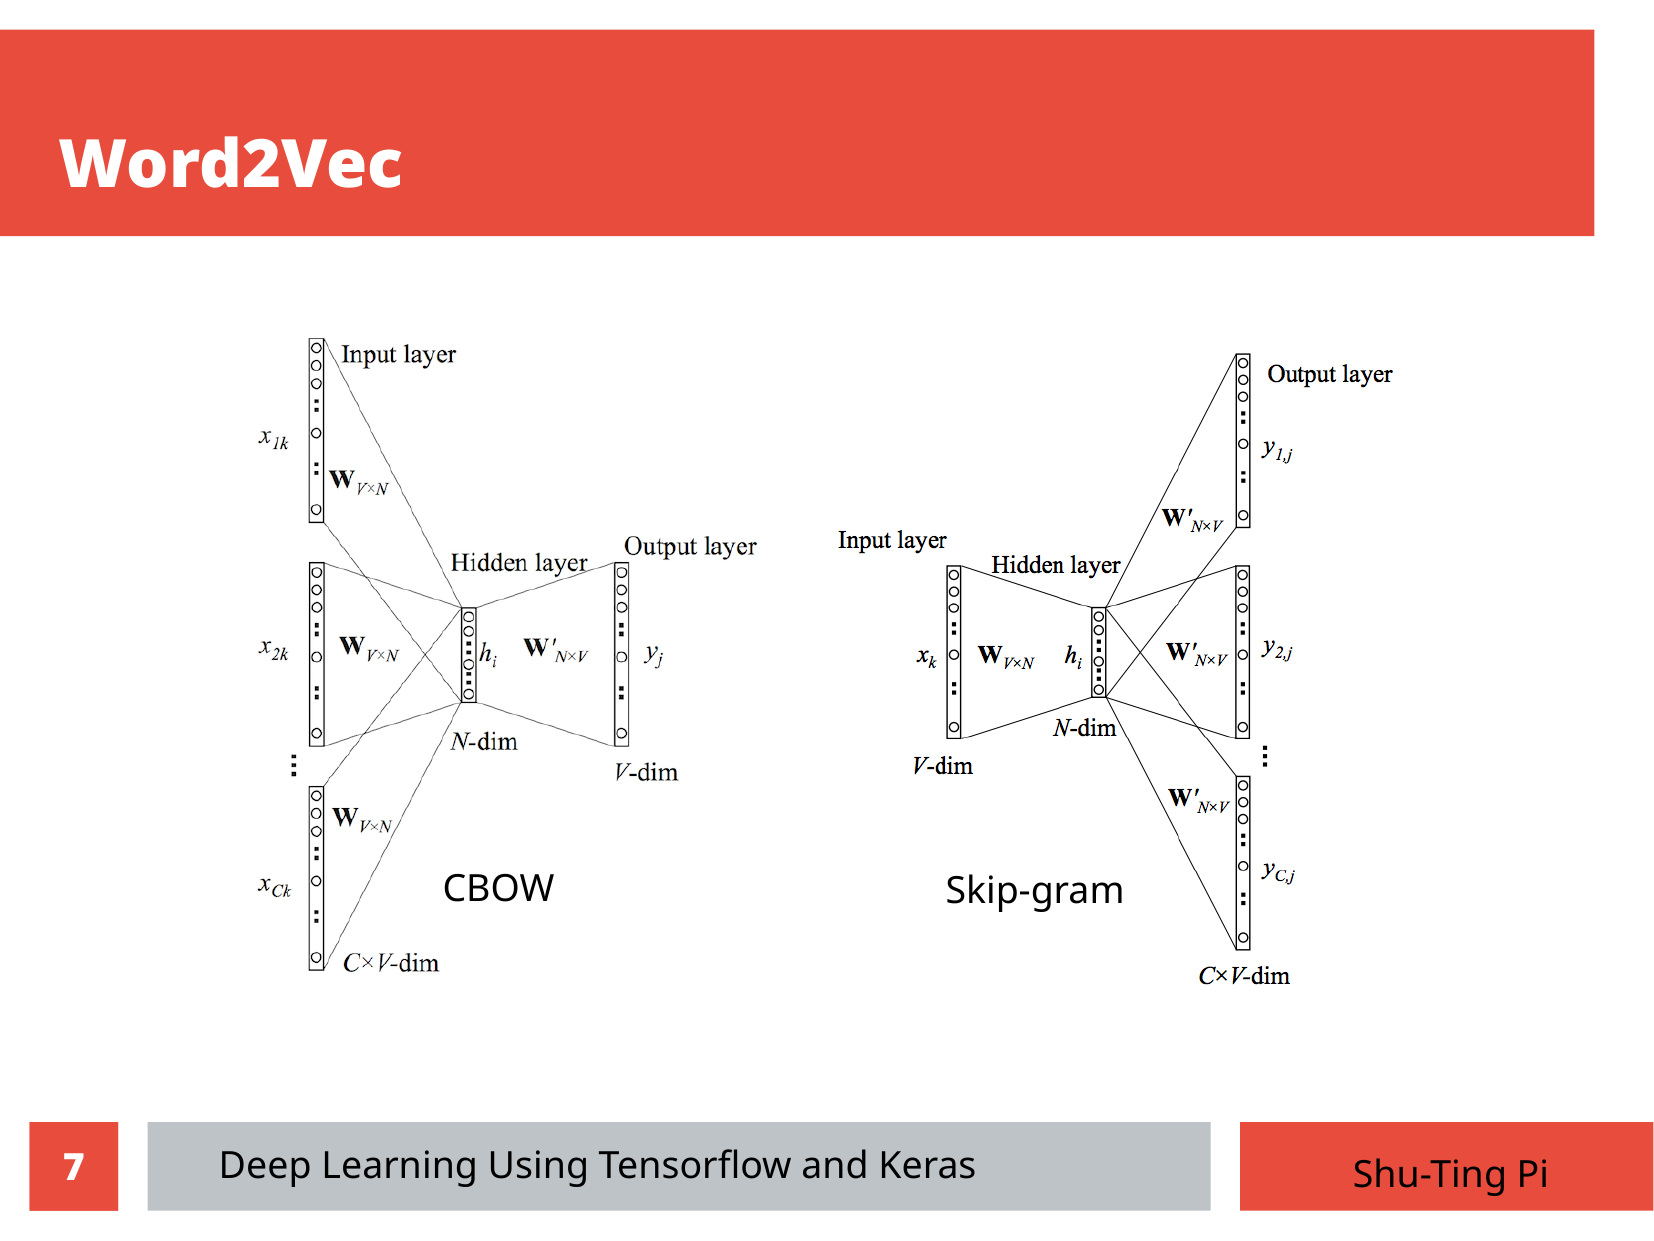

# Word2Vec
CBOW
Skip-gram
7
Deep Learning Using Tensorflow and Keras
Shu-Ting Pi